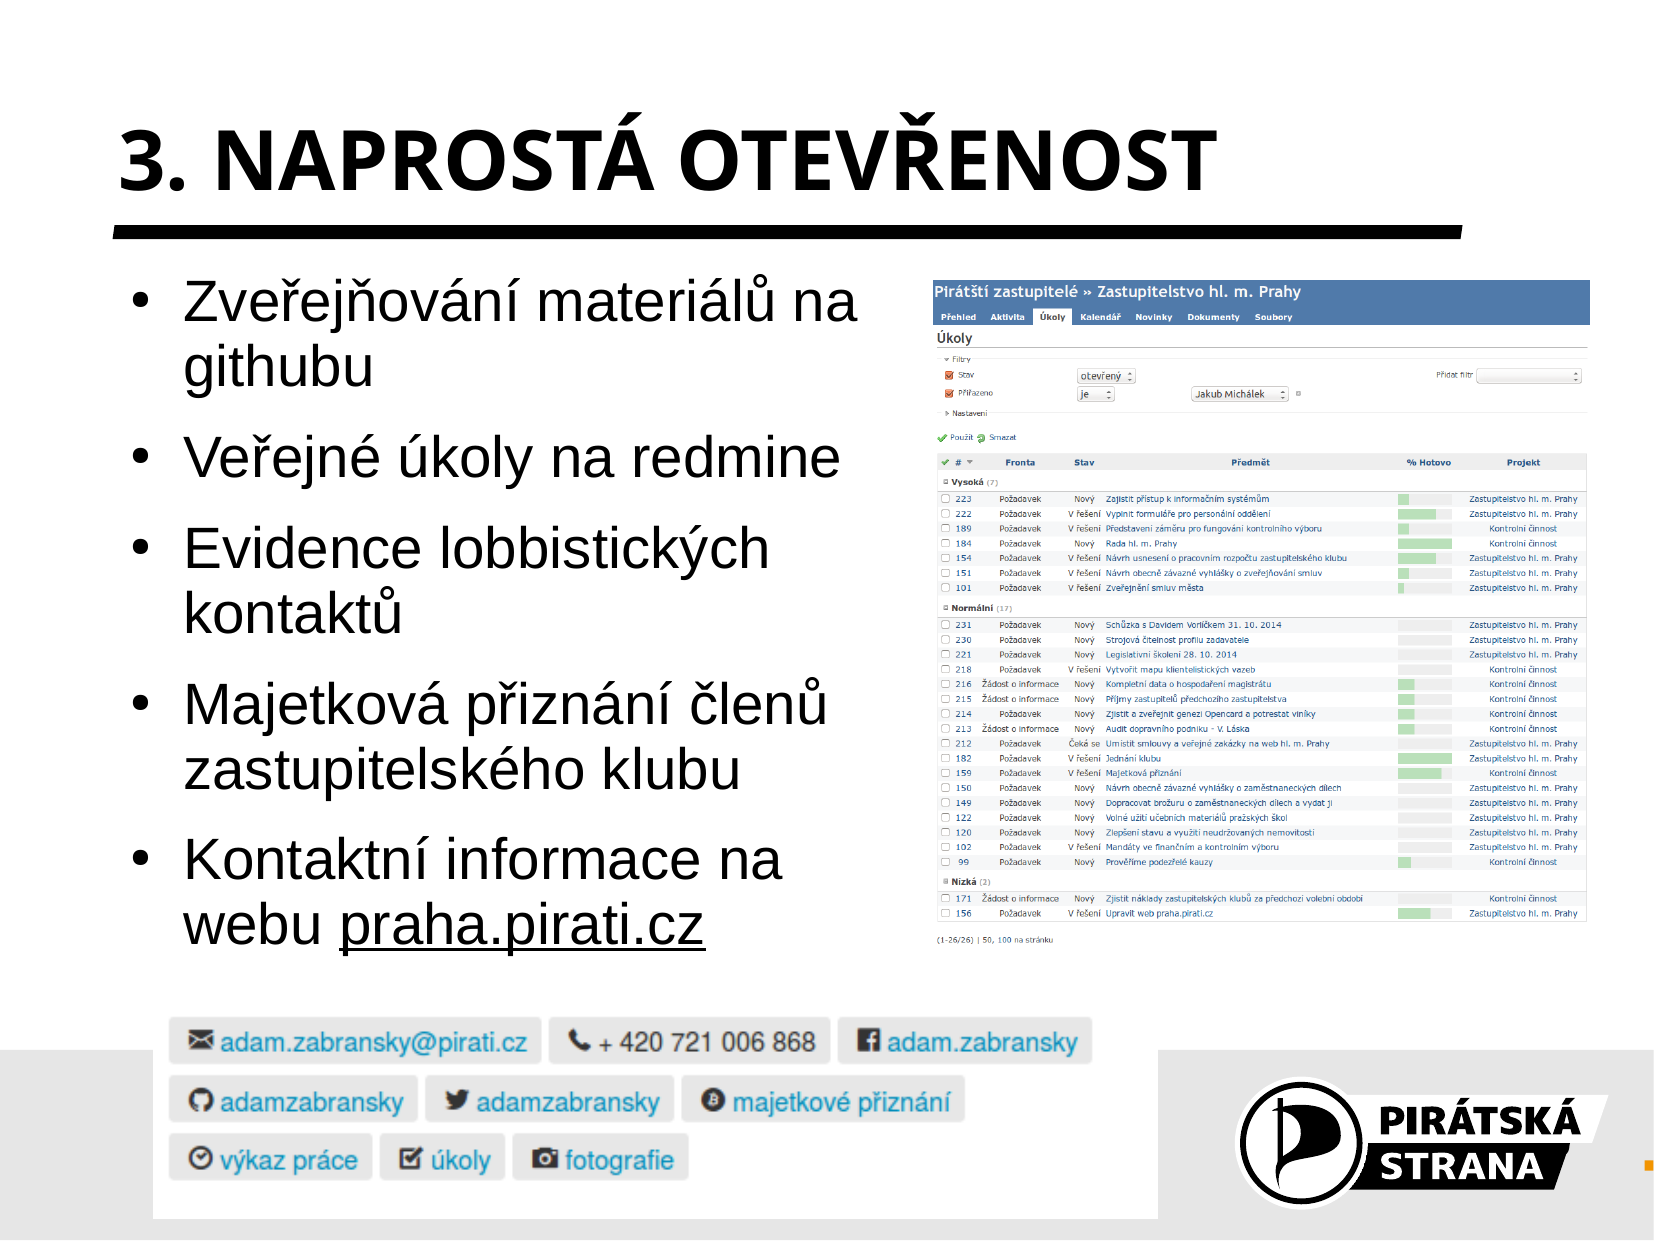

# 3. NAPROSTÁ OTEVŘENOST
Zveřejňování materiálů na githubu
Veřejné úkoly na redmine
Evidence lobbistických kontaktů
Majetková přiznání členů zastupitelského klubu
Kontaktní informace na
webu praha.pirati.cz